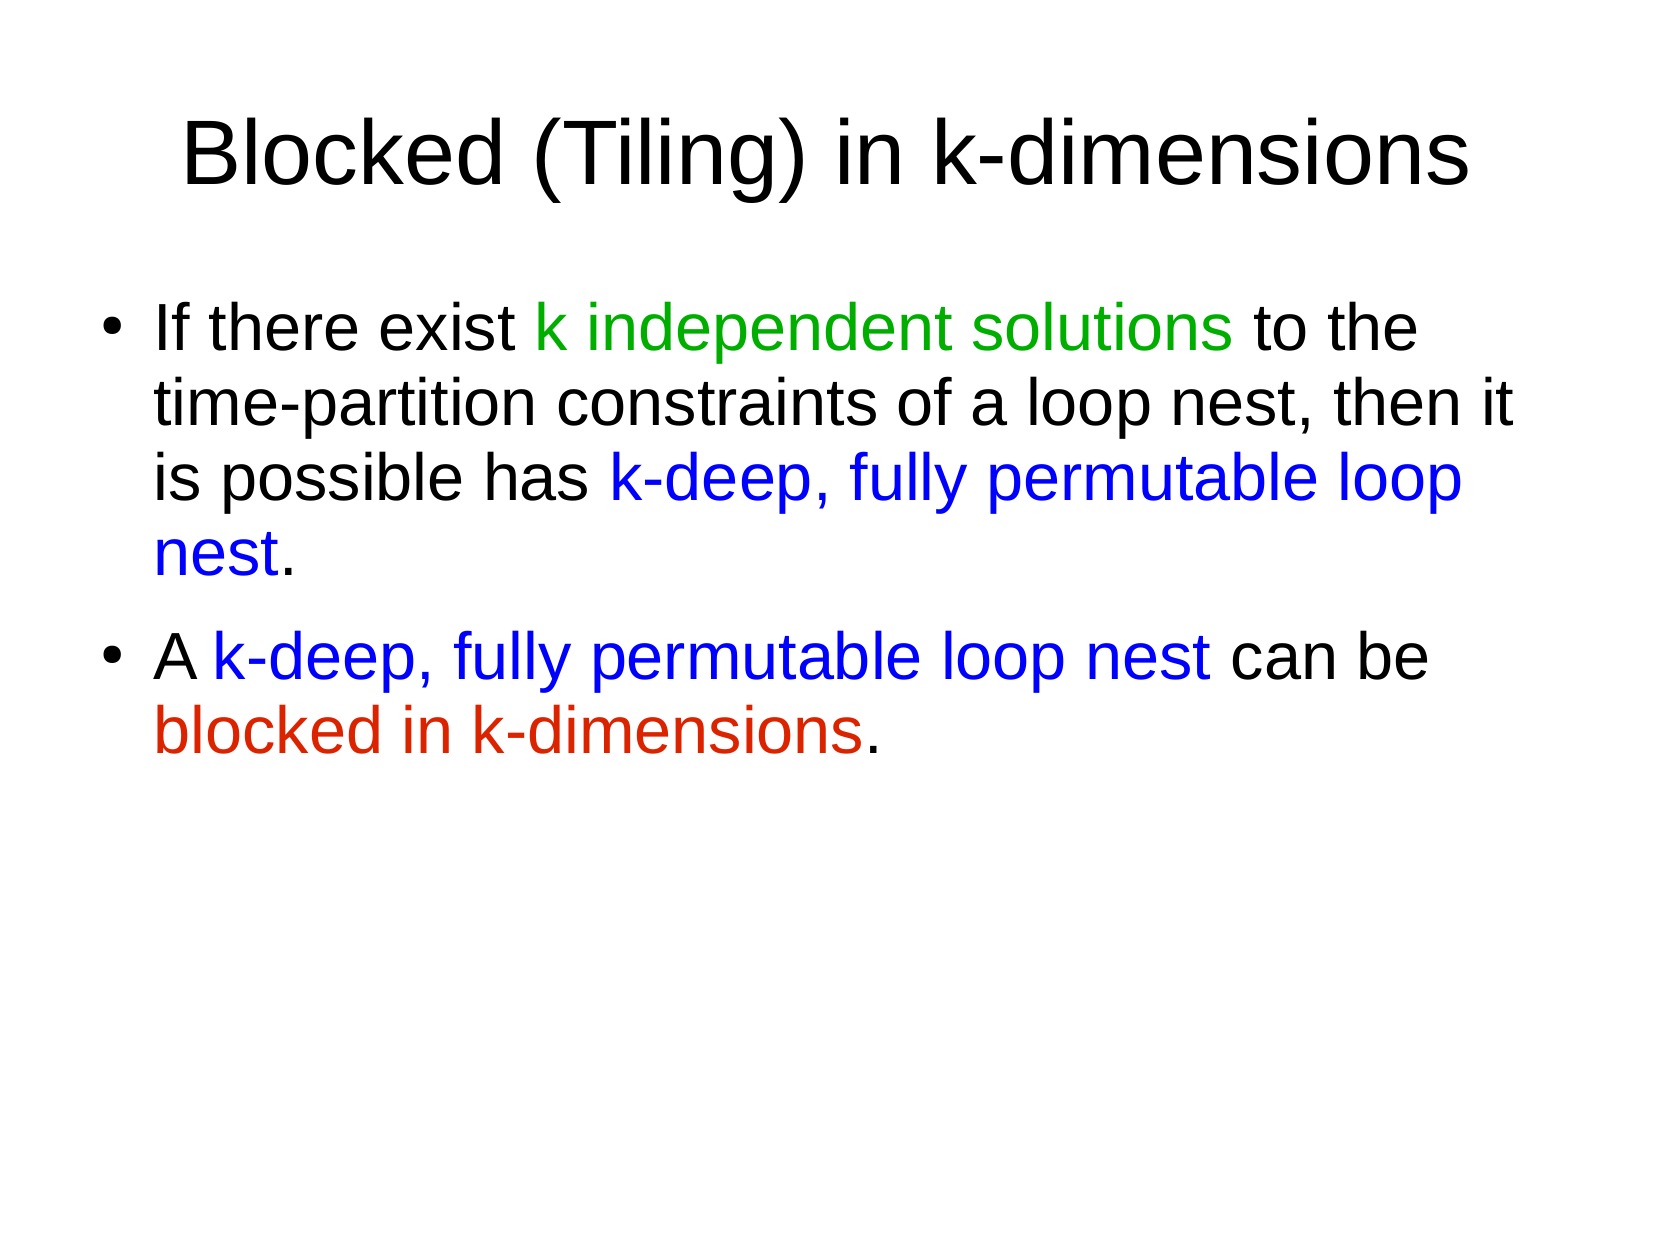

# Blocked (Tiling) in k-dimensions
If there exist k independent solutions to the time-partition constraints of a loop nest, then it is possible has k-deep, fully permutable loop nest.
A k-deep, fully permutable loop nest can be blocked in k-dimensions.